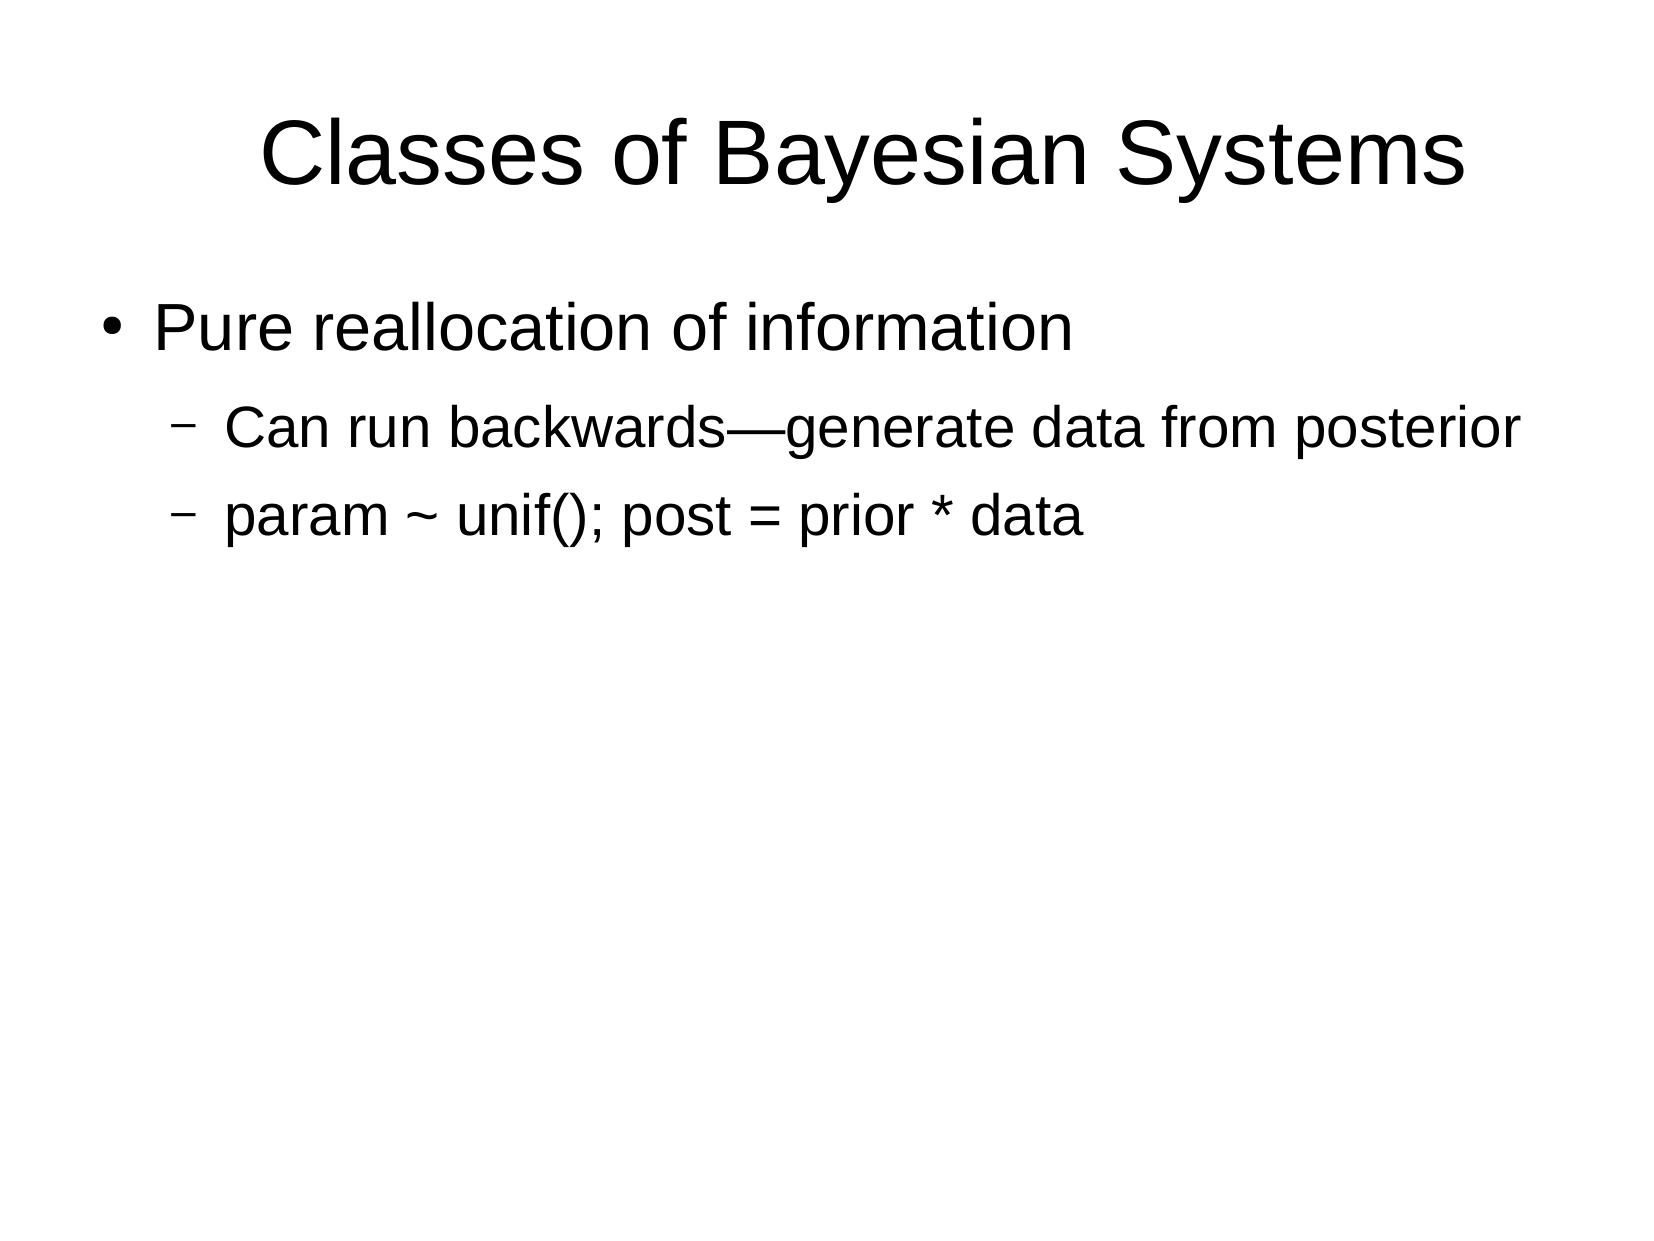

# Classes of Bayesian Systems
Pure reallocation of information
Can run backwards—generate data from posterior
param ~ unif(); post = prior * data